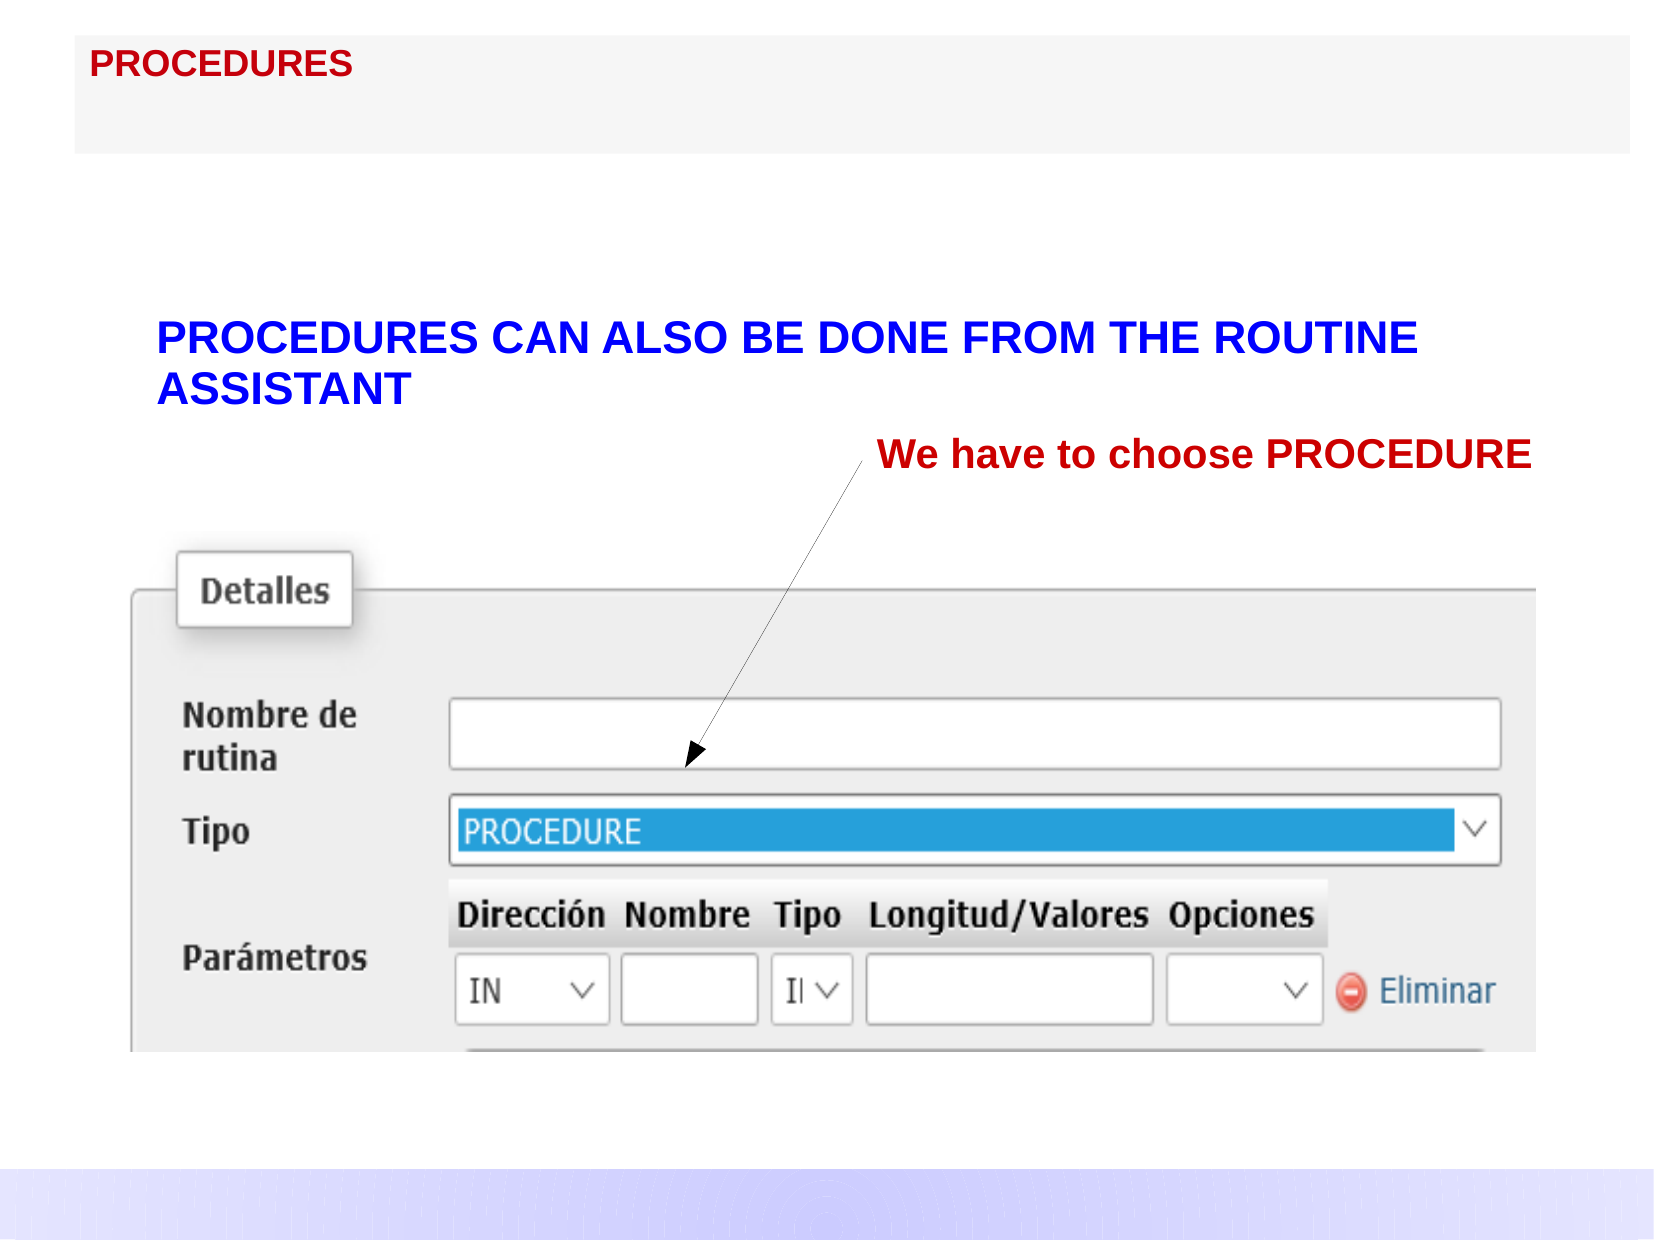

PROCEDURES
PROCEDURES CAN ALSO BE DONE FROM THE ROUTINE ASSISTANT
We have to choose PROCEDURE